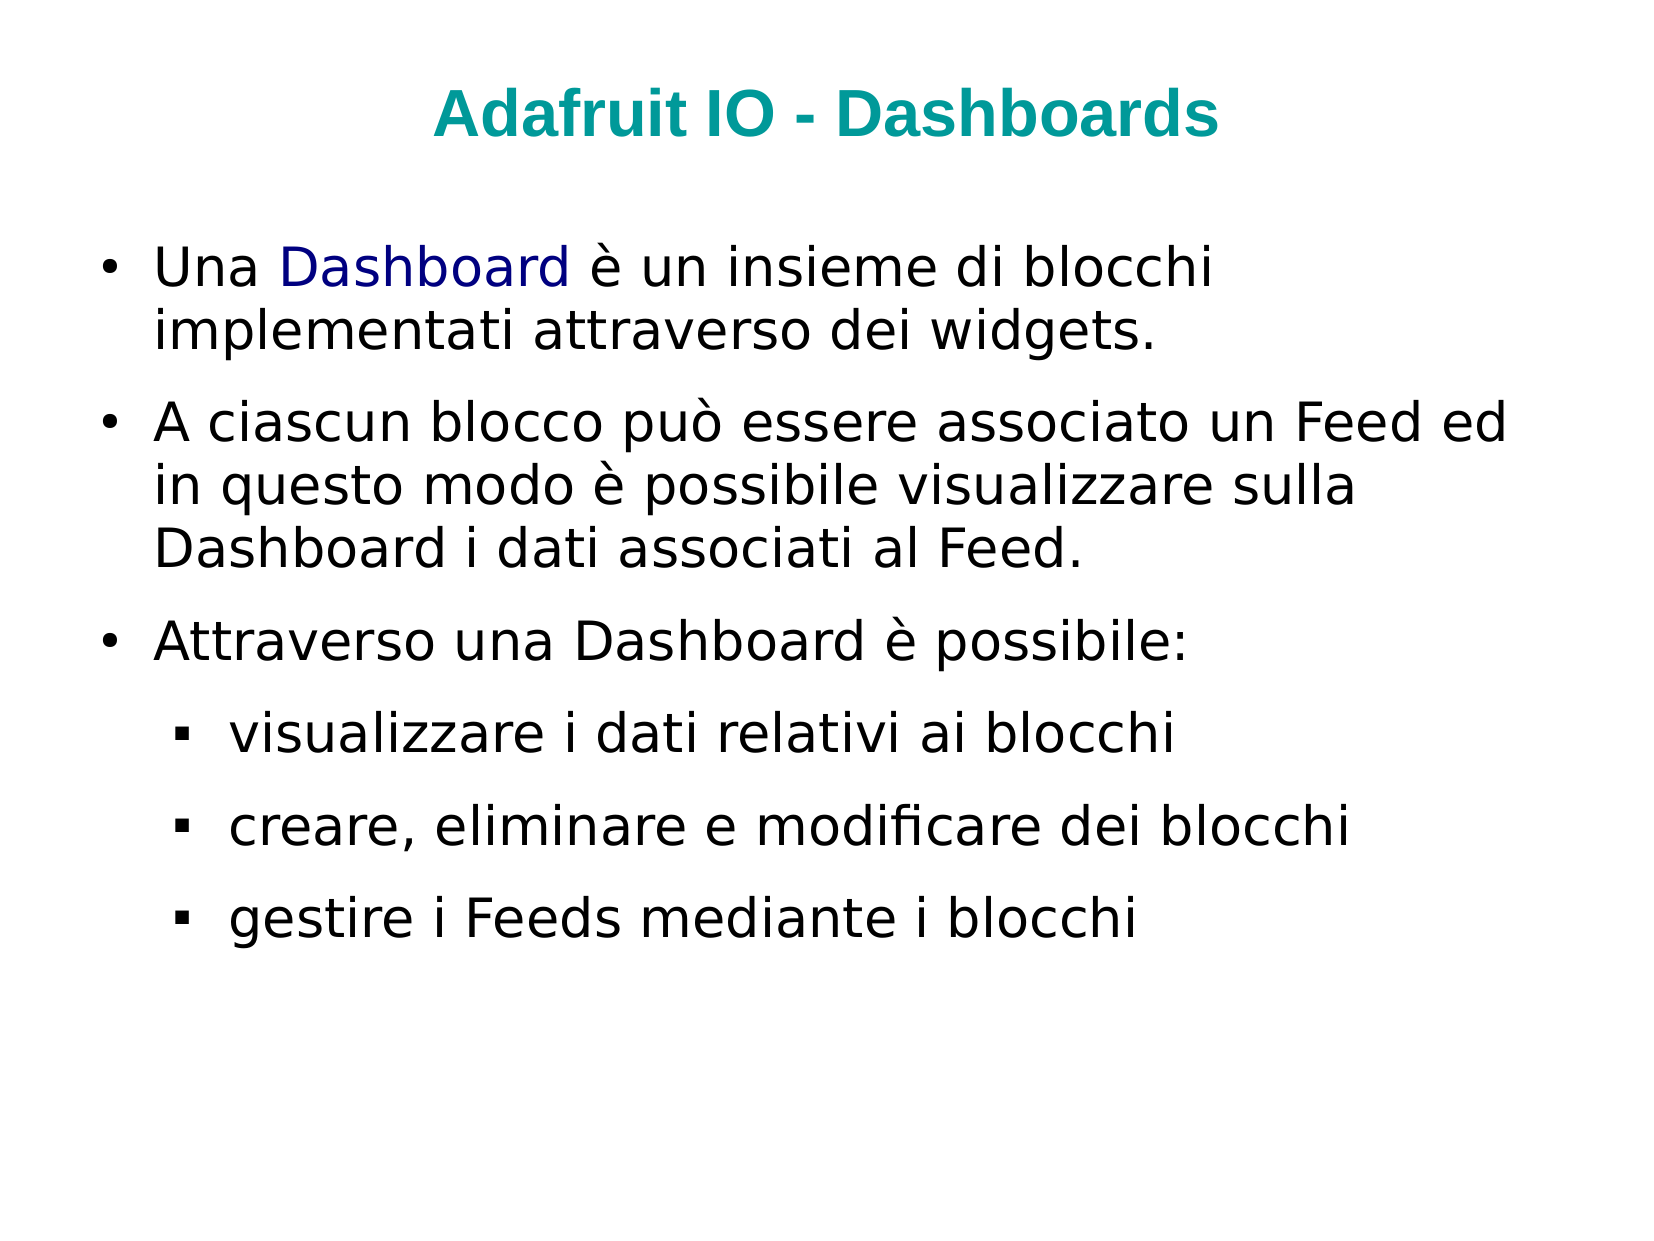

# Adafruit IO - Dashboards
Una Dashboard è un insieme di blocchi implementati attraverso dei widgets.
A ciascun blocco può essere associato un Feed ed in questo modo è possibile visualizzare sulla Dashboard i dati associati al Feed.
Attraverso una Dashboard è possibile:
visualizzare i dati relativi ai blocchi
creare, eliminare e modificare dei blocchi
gestire i Feeds mediante i blocchi